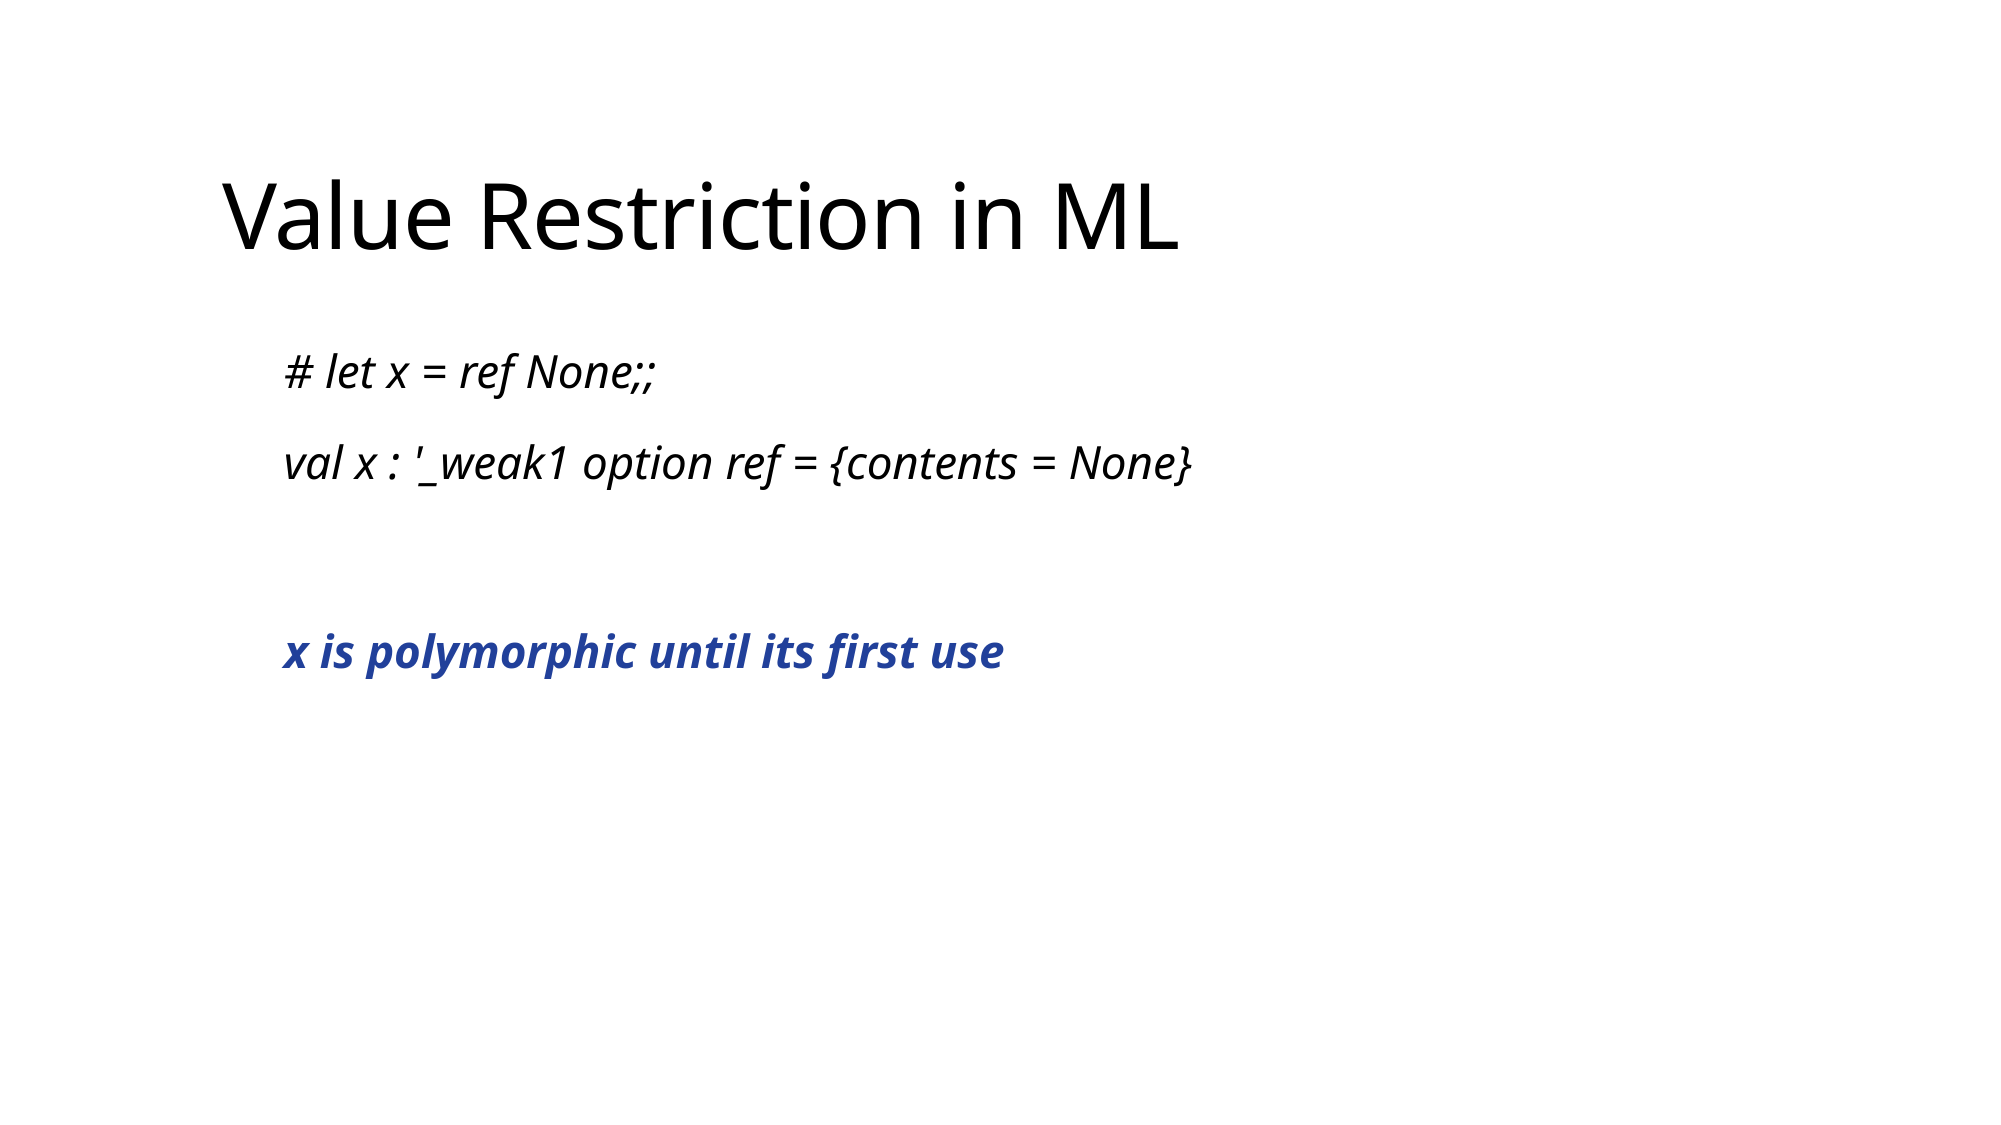

# Value Restriction in ML
# let x = ref None;;
val x : '_weak1 option ref = {contents = None}
x is polymorphic until its first use